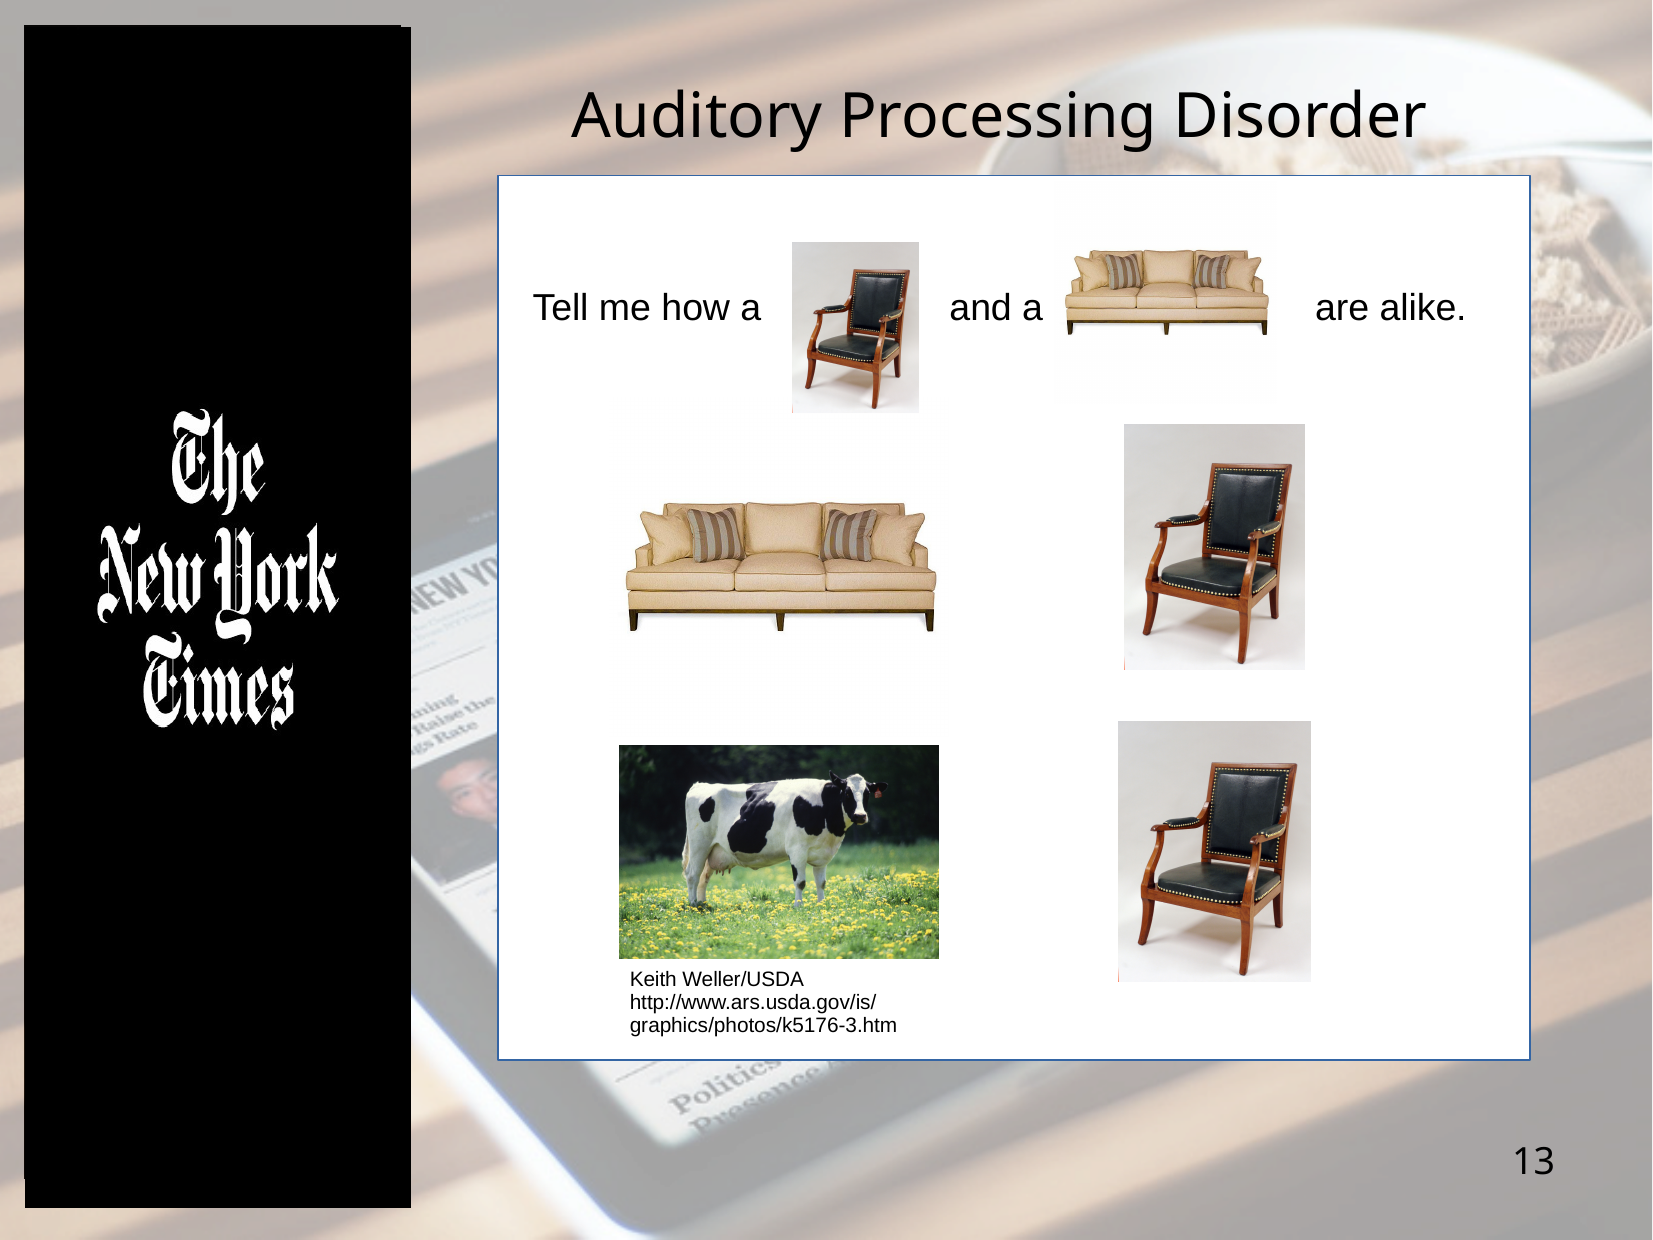

Auditory Processing Disorder
Tell me how a and a are alike.
Keith Weller/USDA
http://www.ars.usda.gov/is/graphics/photos/k5176-3.htm